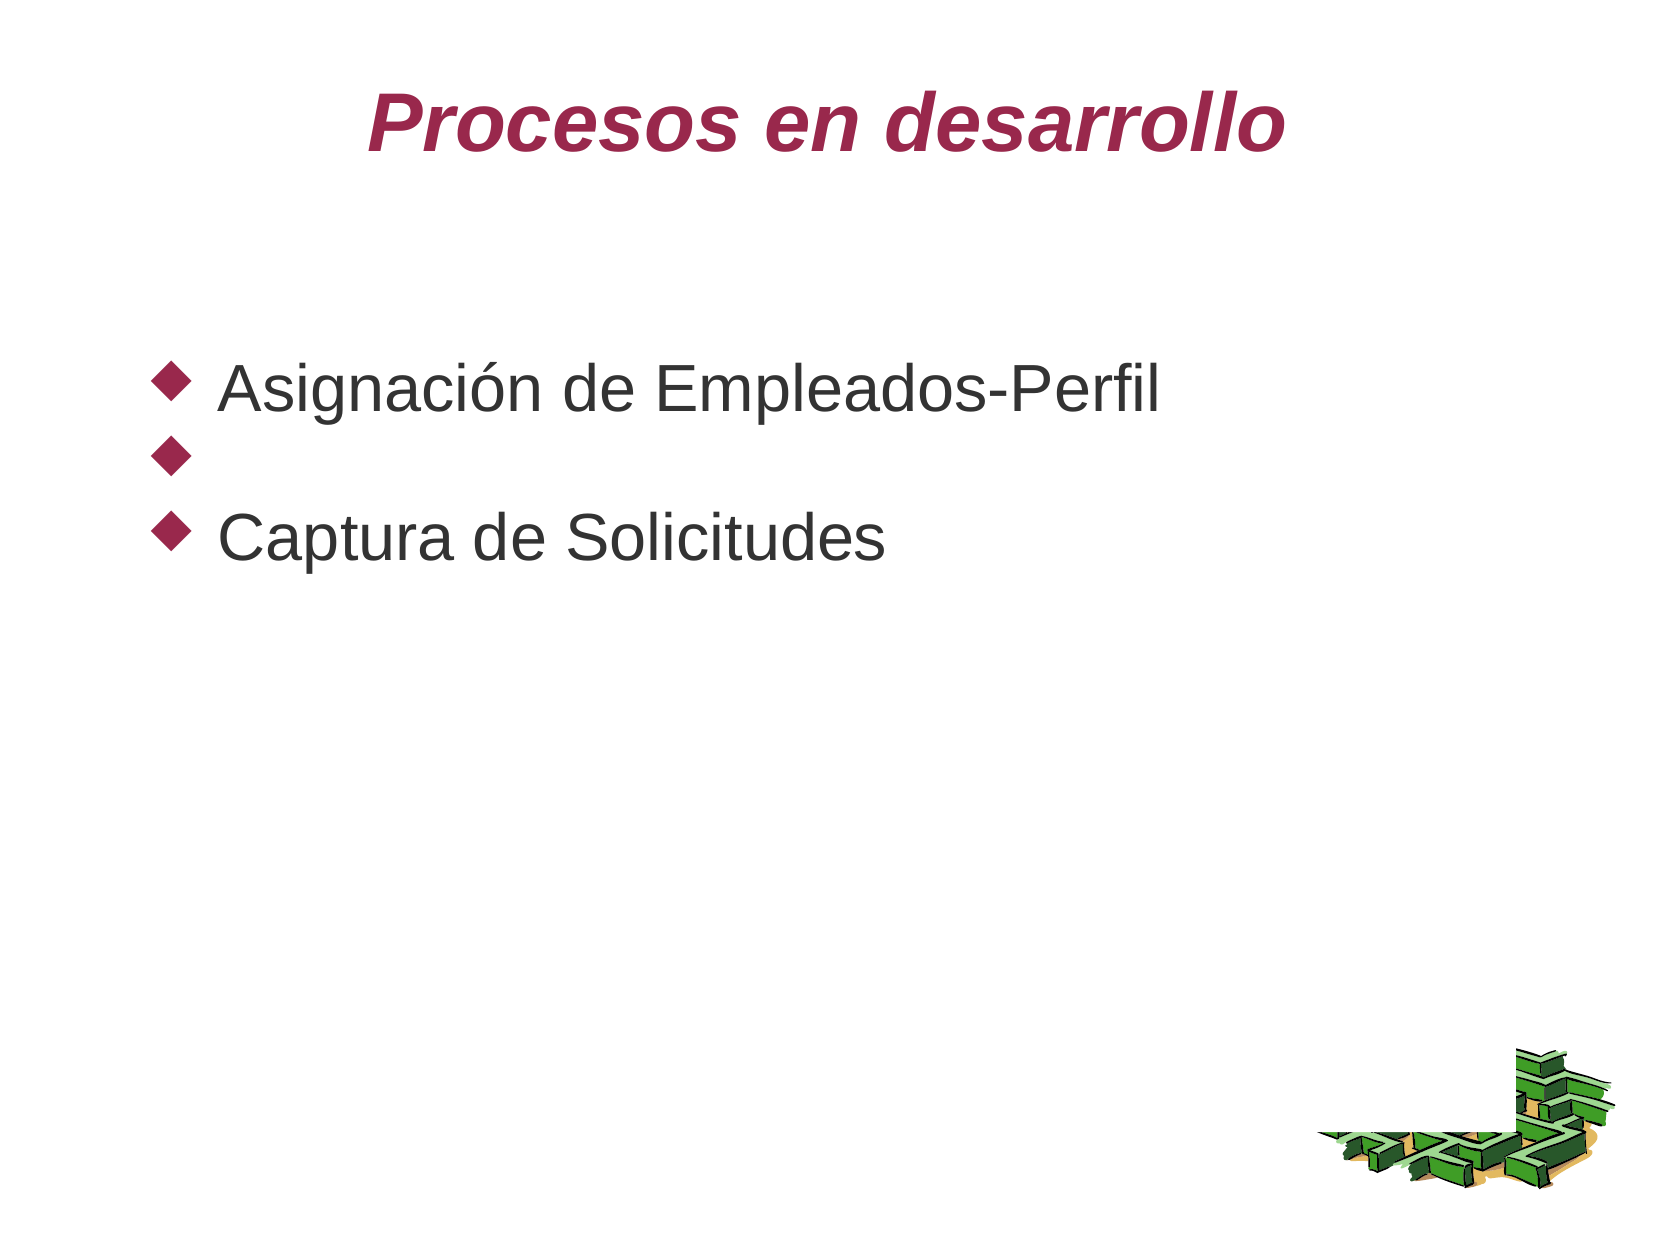

# Procesos en desarrollo
Asignación de Empleados-Perfil
Captura de Solicitudes